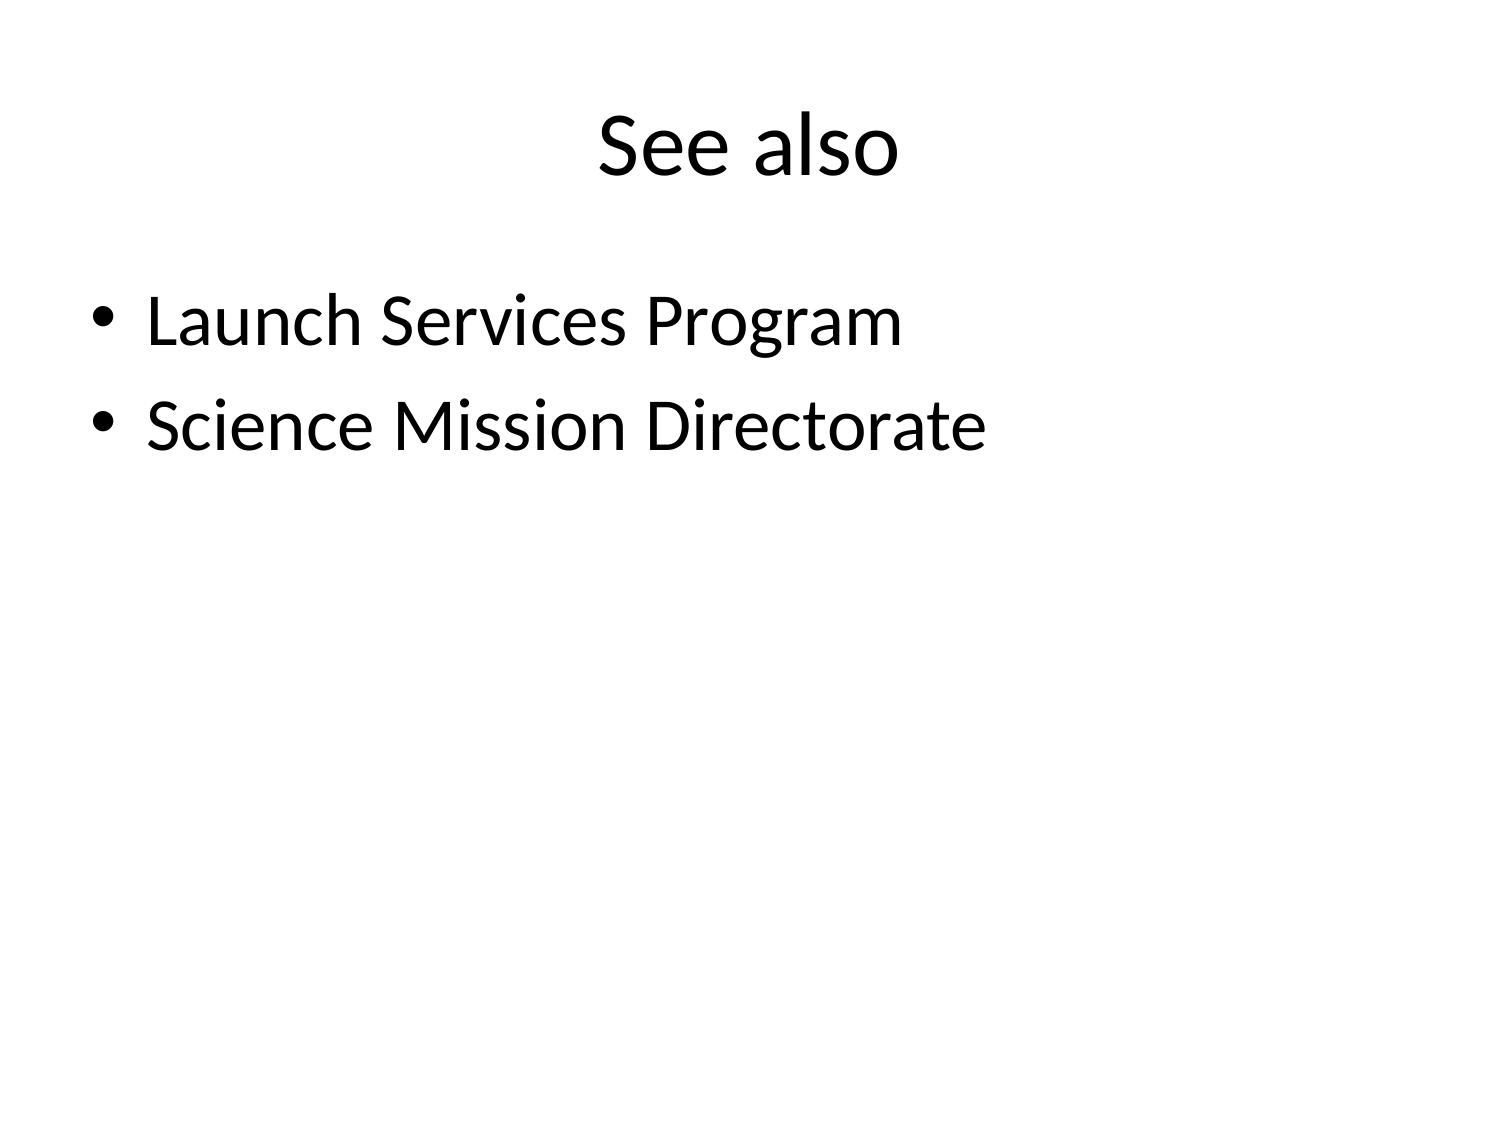

# See also
Launch Services Program
Science Mission Directorate